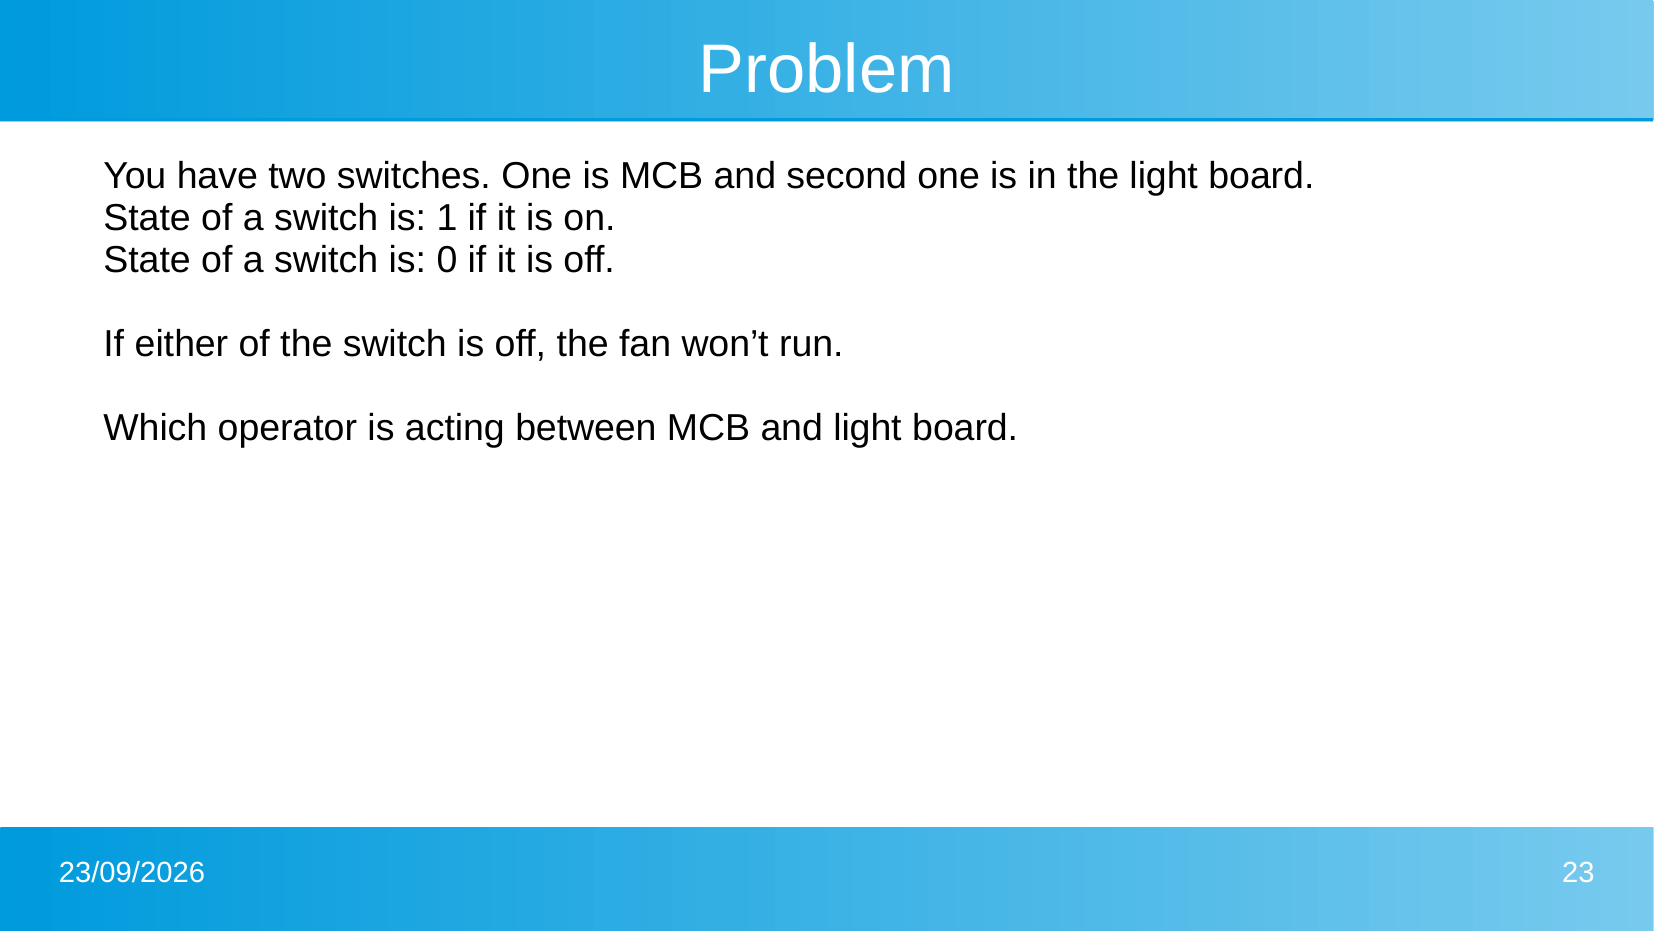

# Problem
You have two switches. One is MCB and second one is in the light board.
State of a switch is: 1 if it is on.
State of a switch is: 0 if it is off.
If either of the switch is off, the fan won’t run.
Which operator is acting between MCB and light board.
23